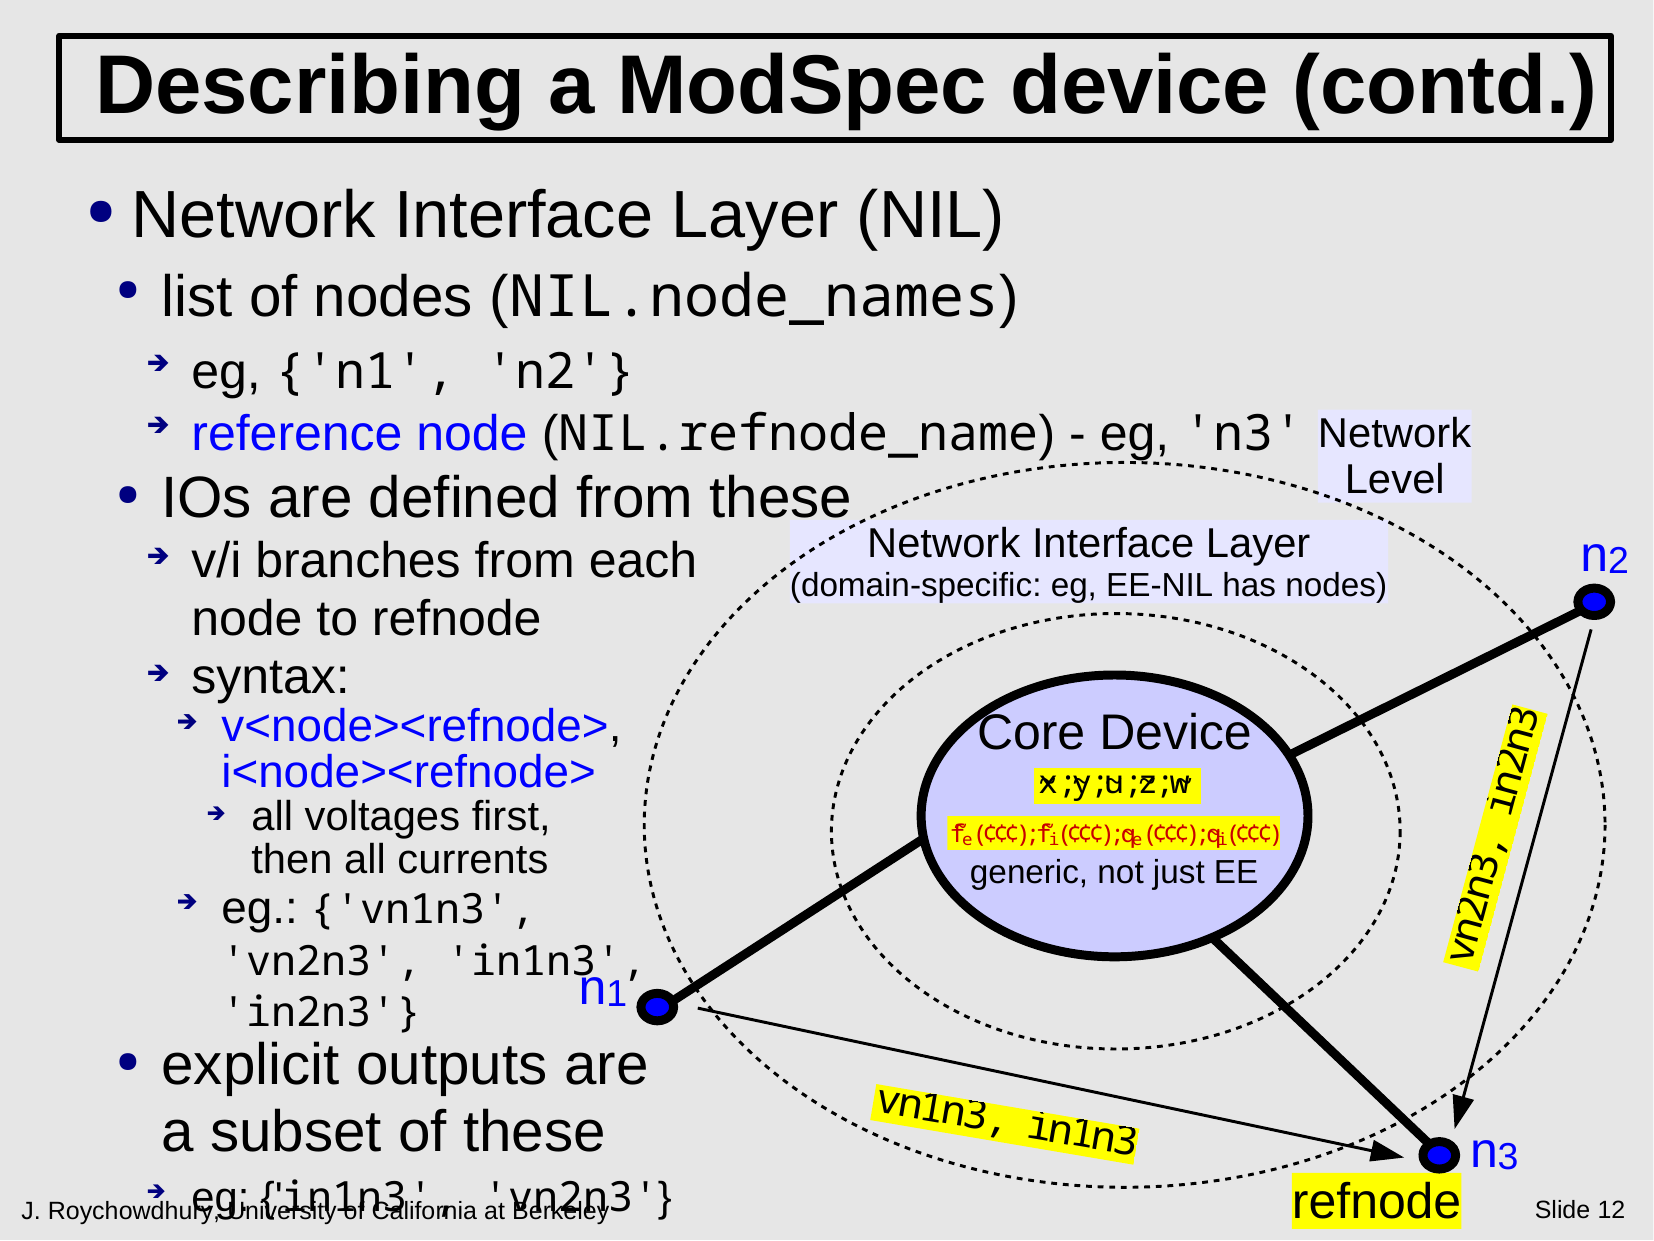

Describing a ModSpec device (contd.)
# Network Interface Layer (NIL)
list of nodes (NIL.node_names)
eg, {'n1', 'n2'}
reference node (NIL.refnode_name) - eg, 'n3'
IOs are defined from these
v/i branches from each
node to refnode
syntax:
v<node><refnode>,
i<node><refnode>
all voltages first,
then all currents
eg.: {'vn1n3',
'vn2n3', 'in1n3',
'in2n3'}
explicit outputs are
a subset of these
eg: {'in1n3', 'vn2n3'}
Network
Level
Network Interface Layer
(domain-specific: eg, EE-NIL has nodes)
n2
Core Device
generic, not just EE
n1
n3
refnode